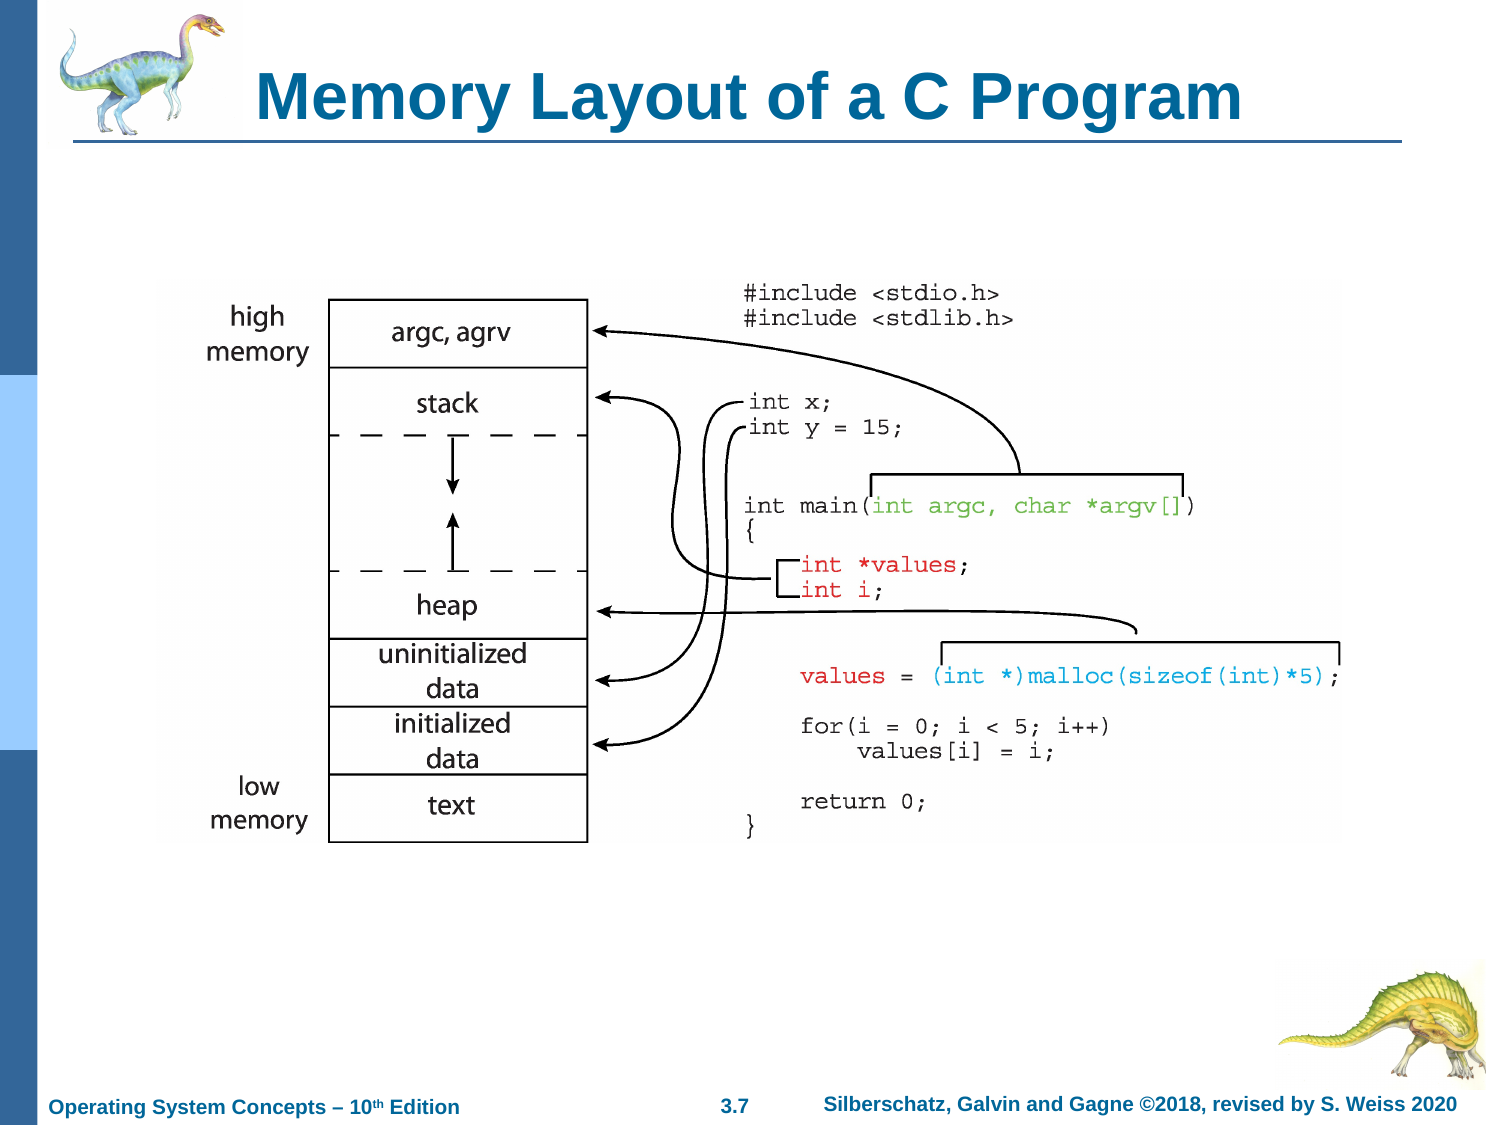

# Memory Layout of a C Program